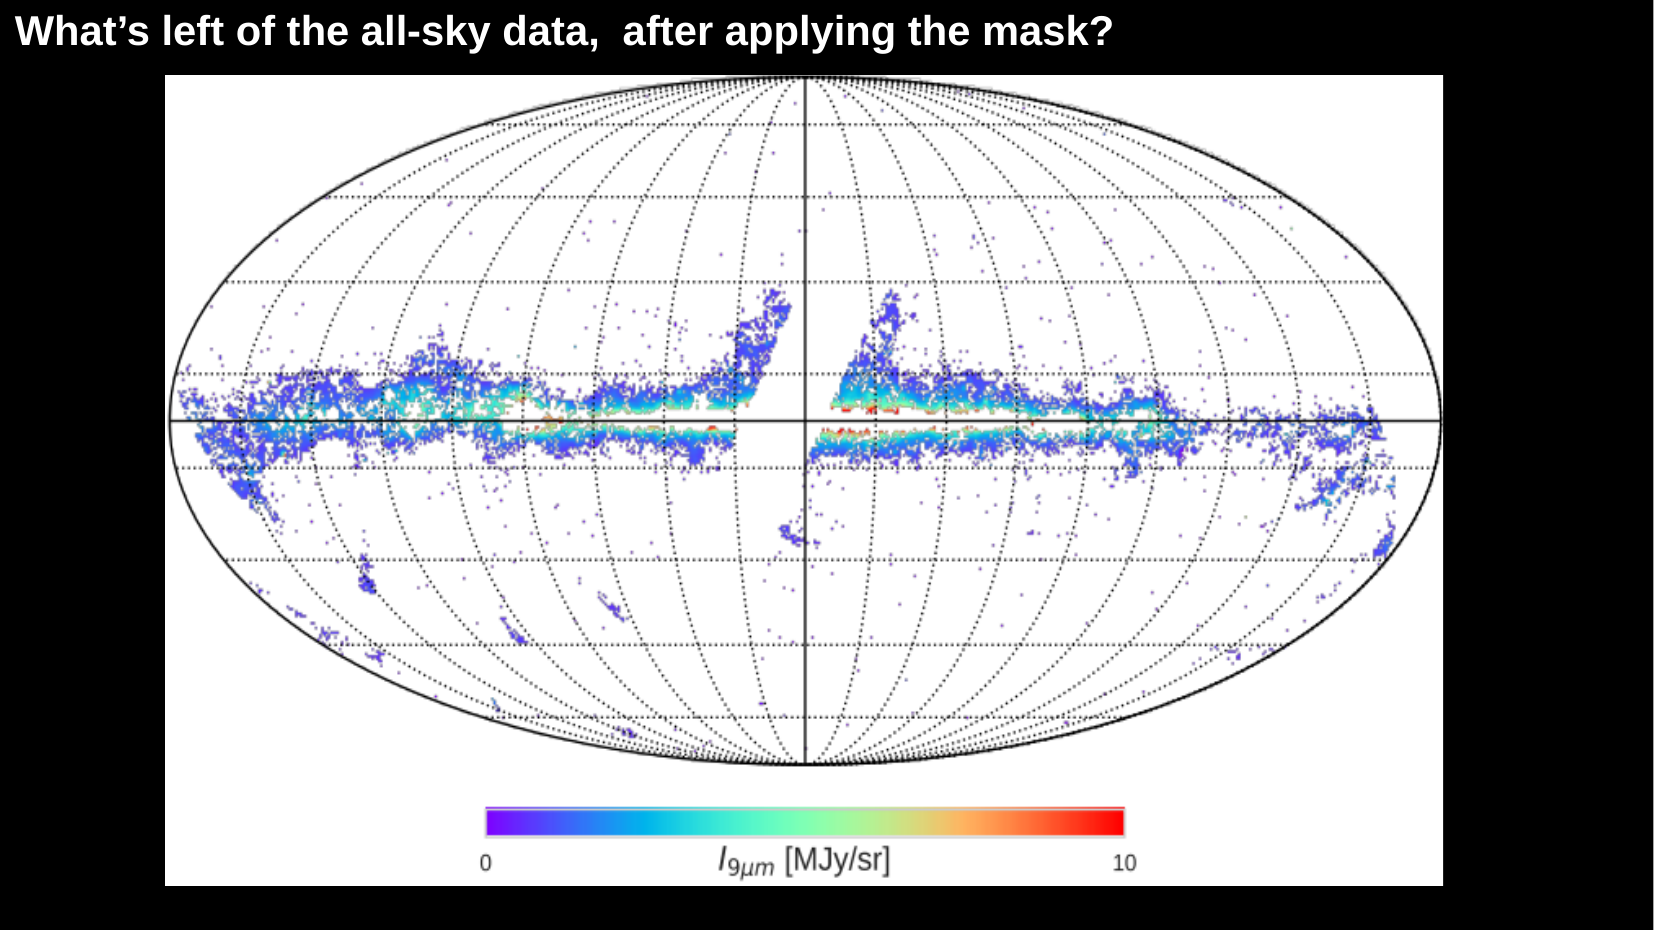

What’s left of the all-sky data, after applying the mask?